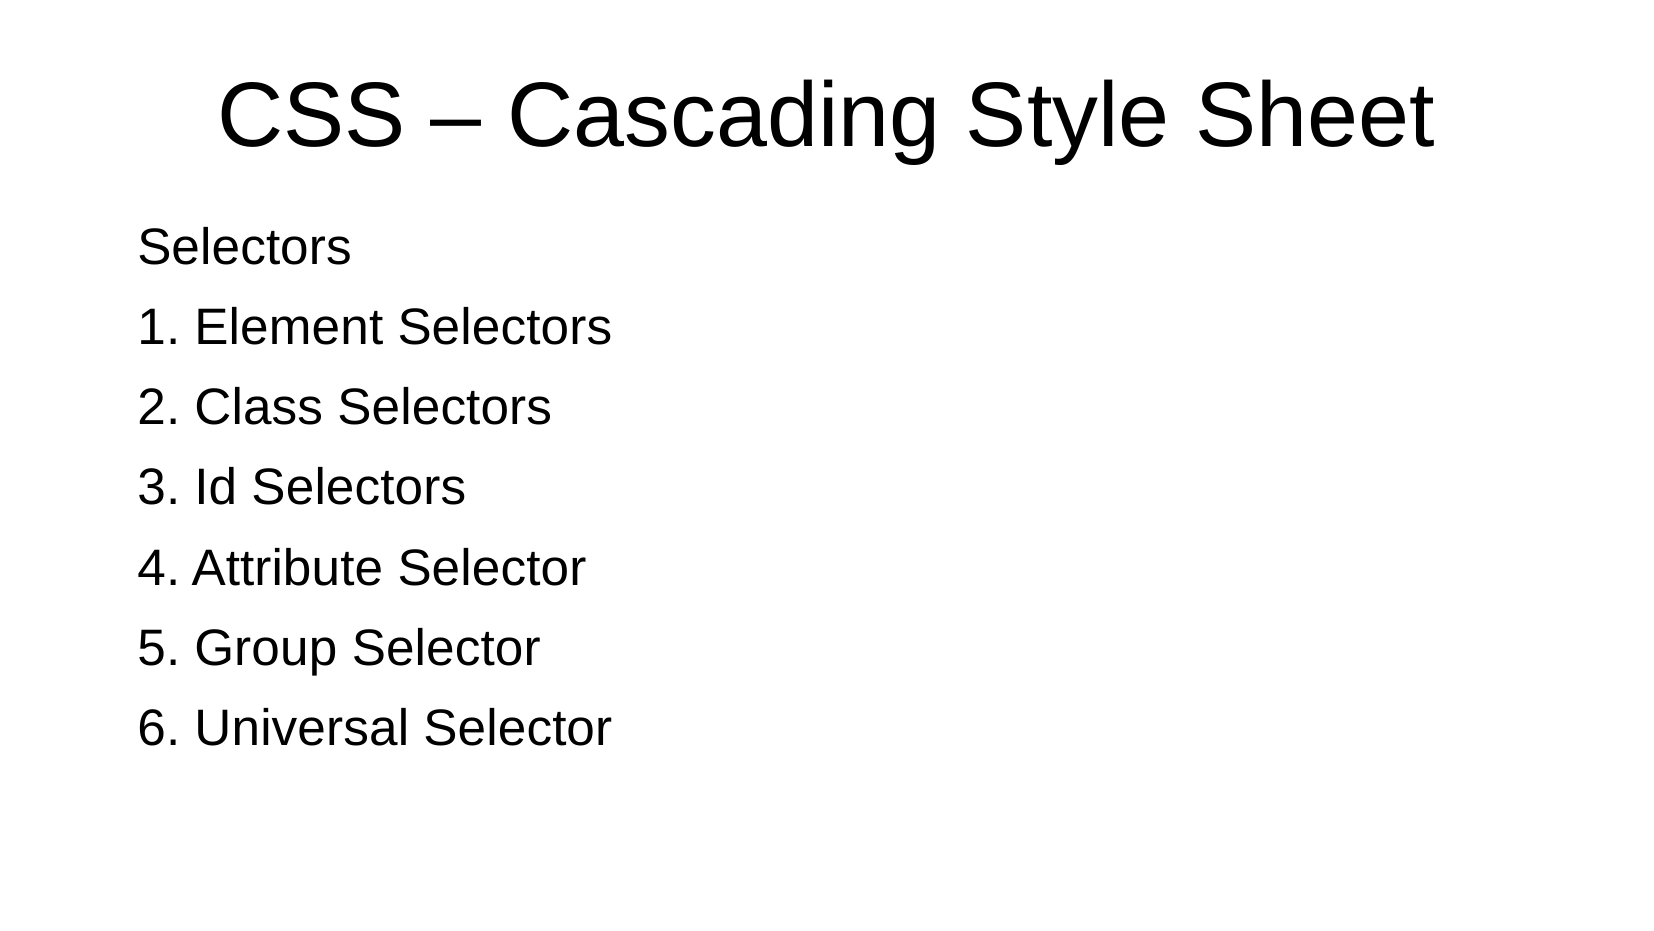

# CSS – Cascading Style Sheet
Selectors
1. Element Selectors
2. Class Selectors
3. Id Selectors
4. Attribute Selector
5. Group Selector
6. Universal Selector